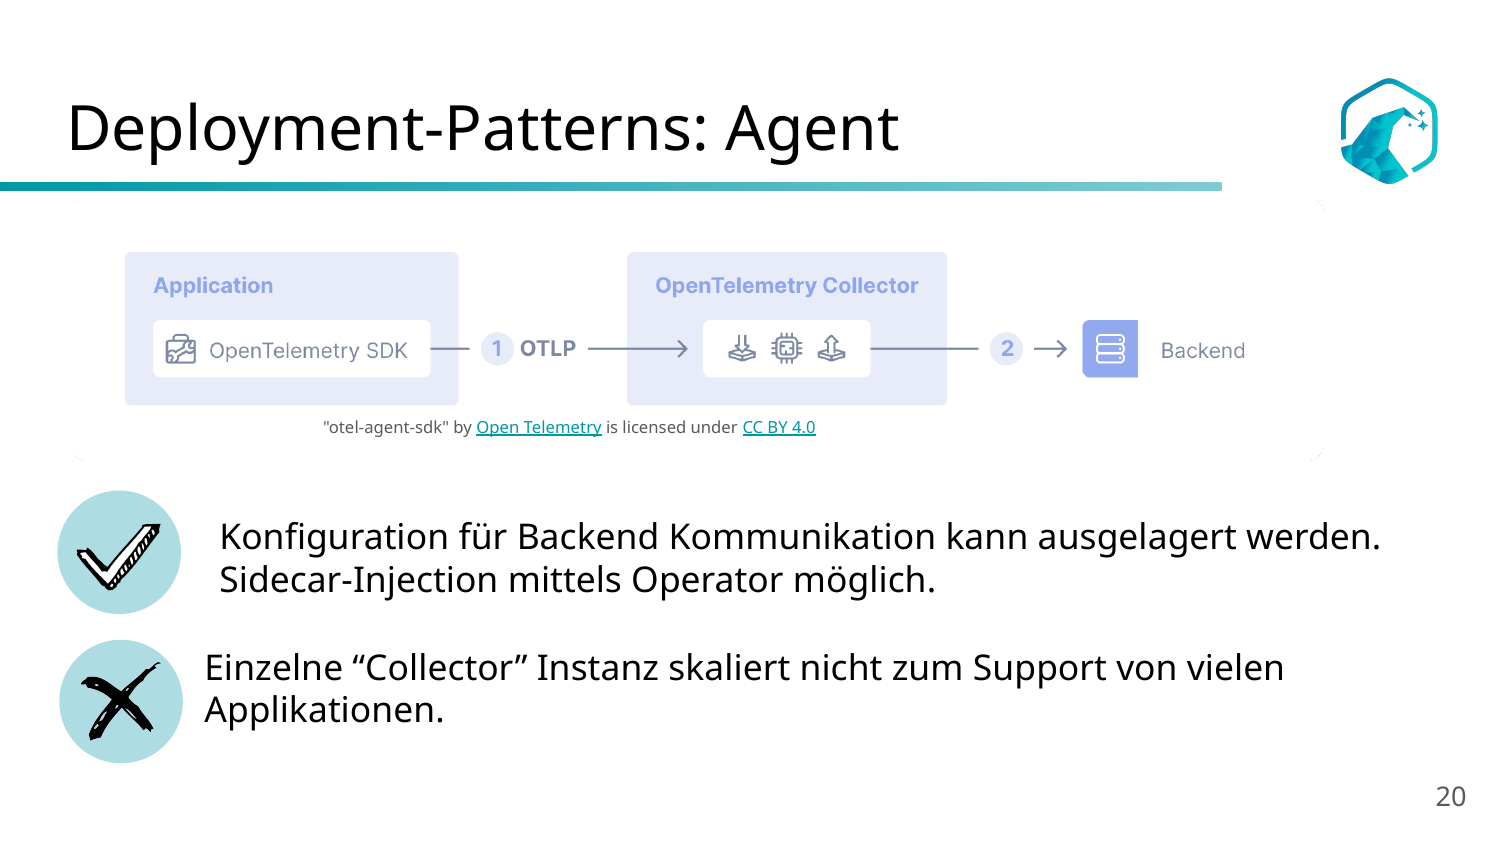

# Deployment-Patterns: Agent
"otel-agent-sdk" by Open Telemetry is licensed under CC BY 4.0
Konfiguration für Backend Kommunikation kann ausgelagert werden.
Sidecar-Injection mittels Operator möglich.
Einzelne “Collector” Instanz skaliert nicht zum Support von vielen Applikationen.